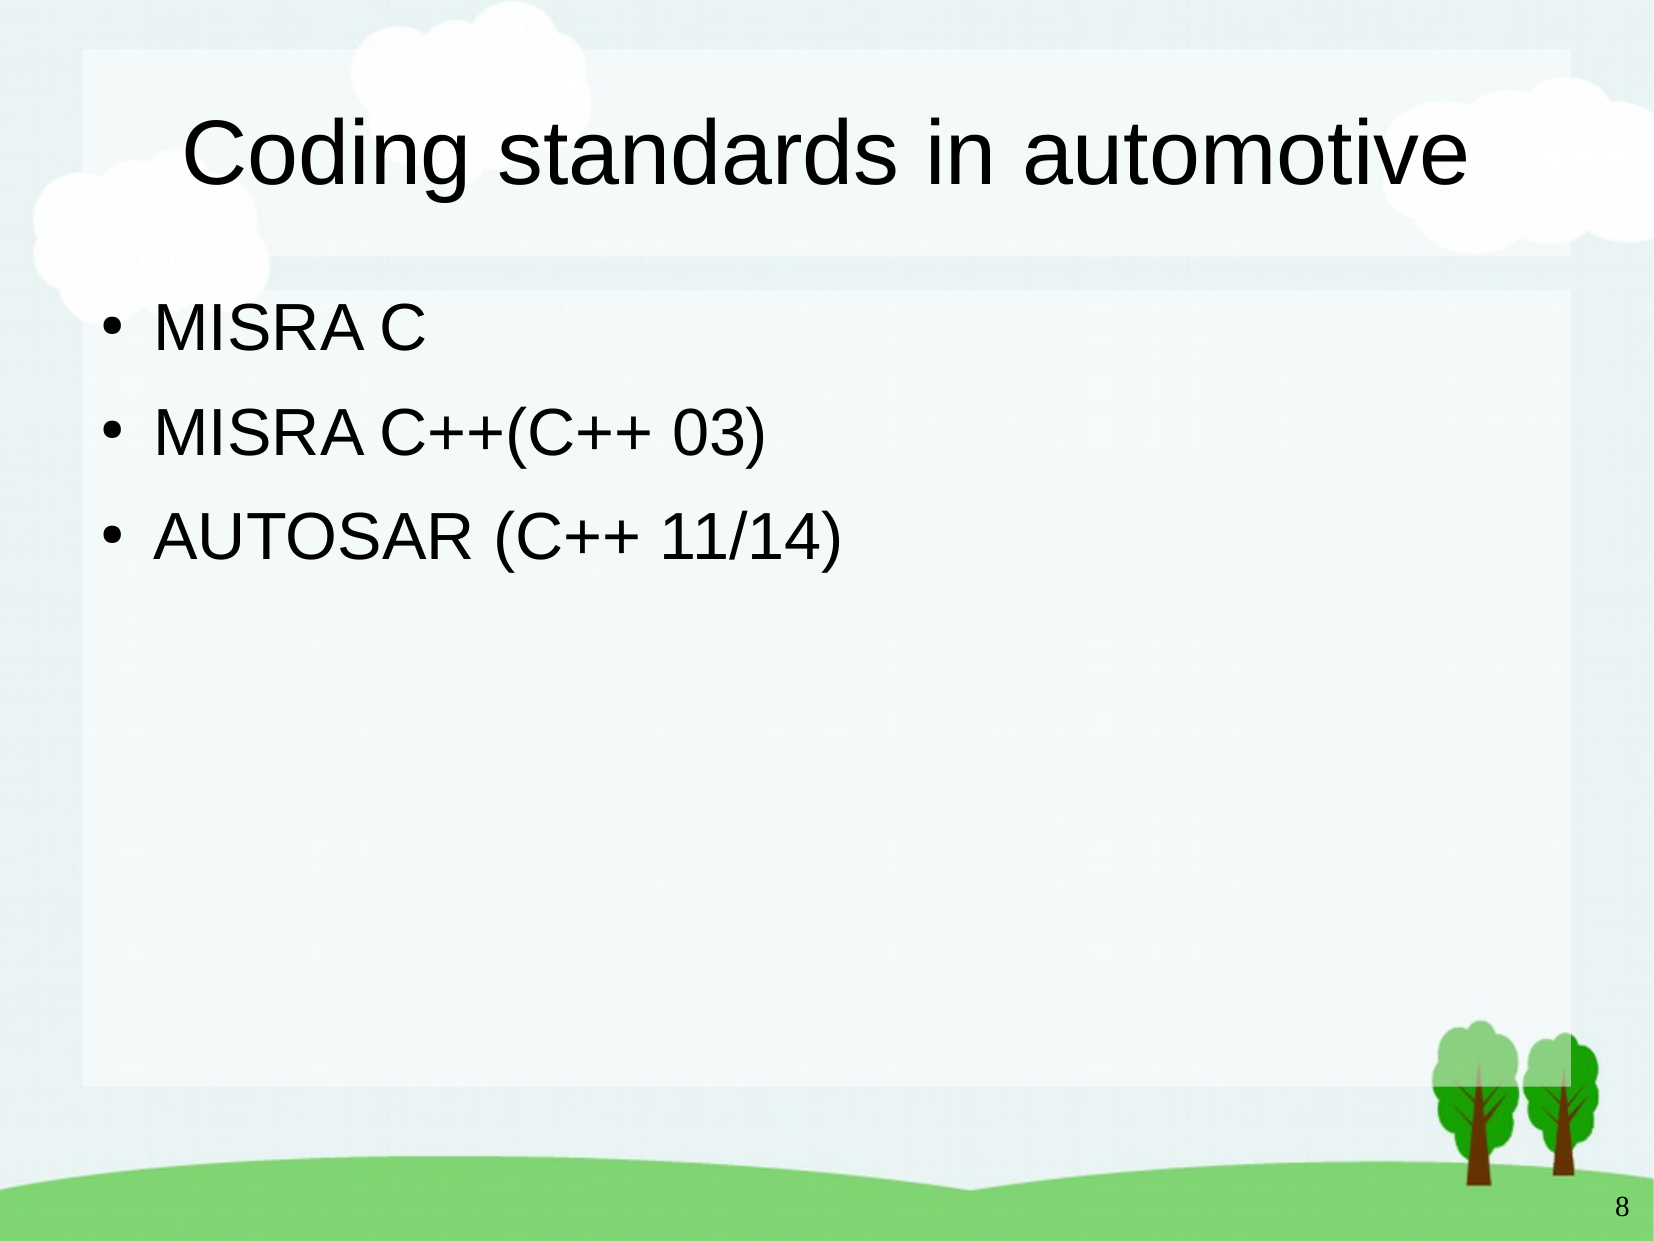

# Coding standards in automotive
MISRA C
MISRA C++(C++ 03)
AUTOSAR (C++ 11/14)
8